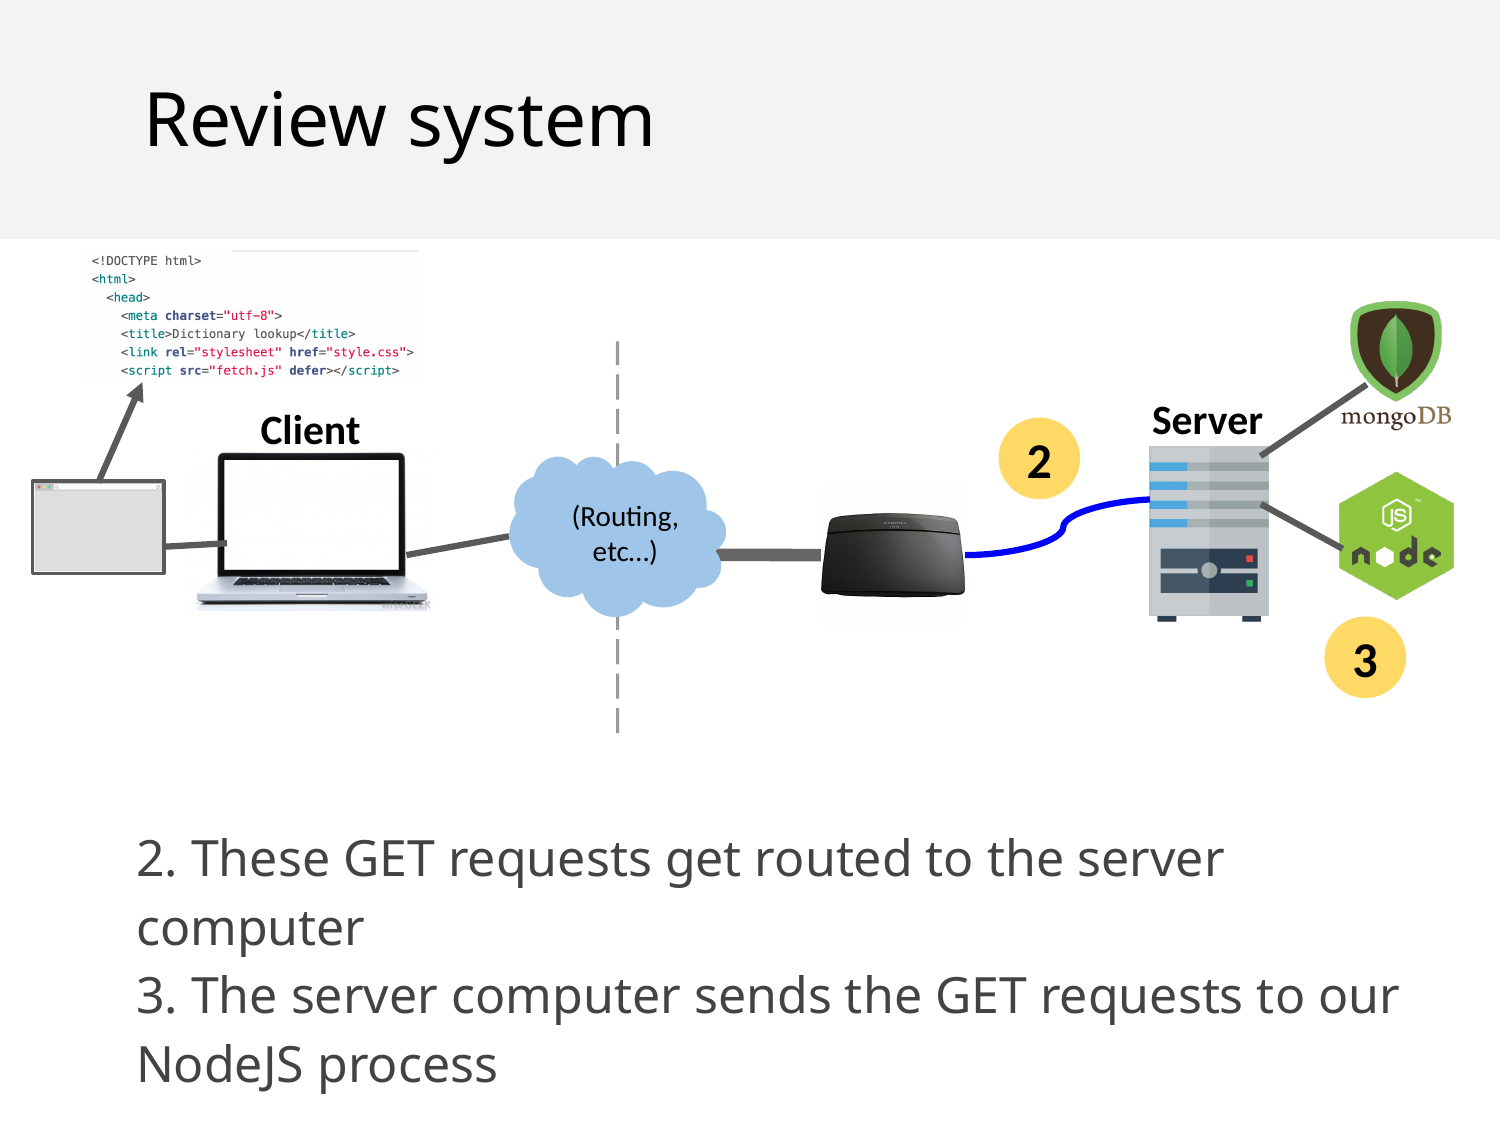

# Review system
Server
Client
2
(Routing, etc…)
3
2. These GET requests get routed to the server computer
3. The server computer sends the GET requests to our NodeJS process